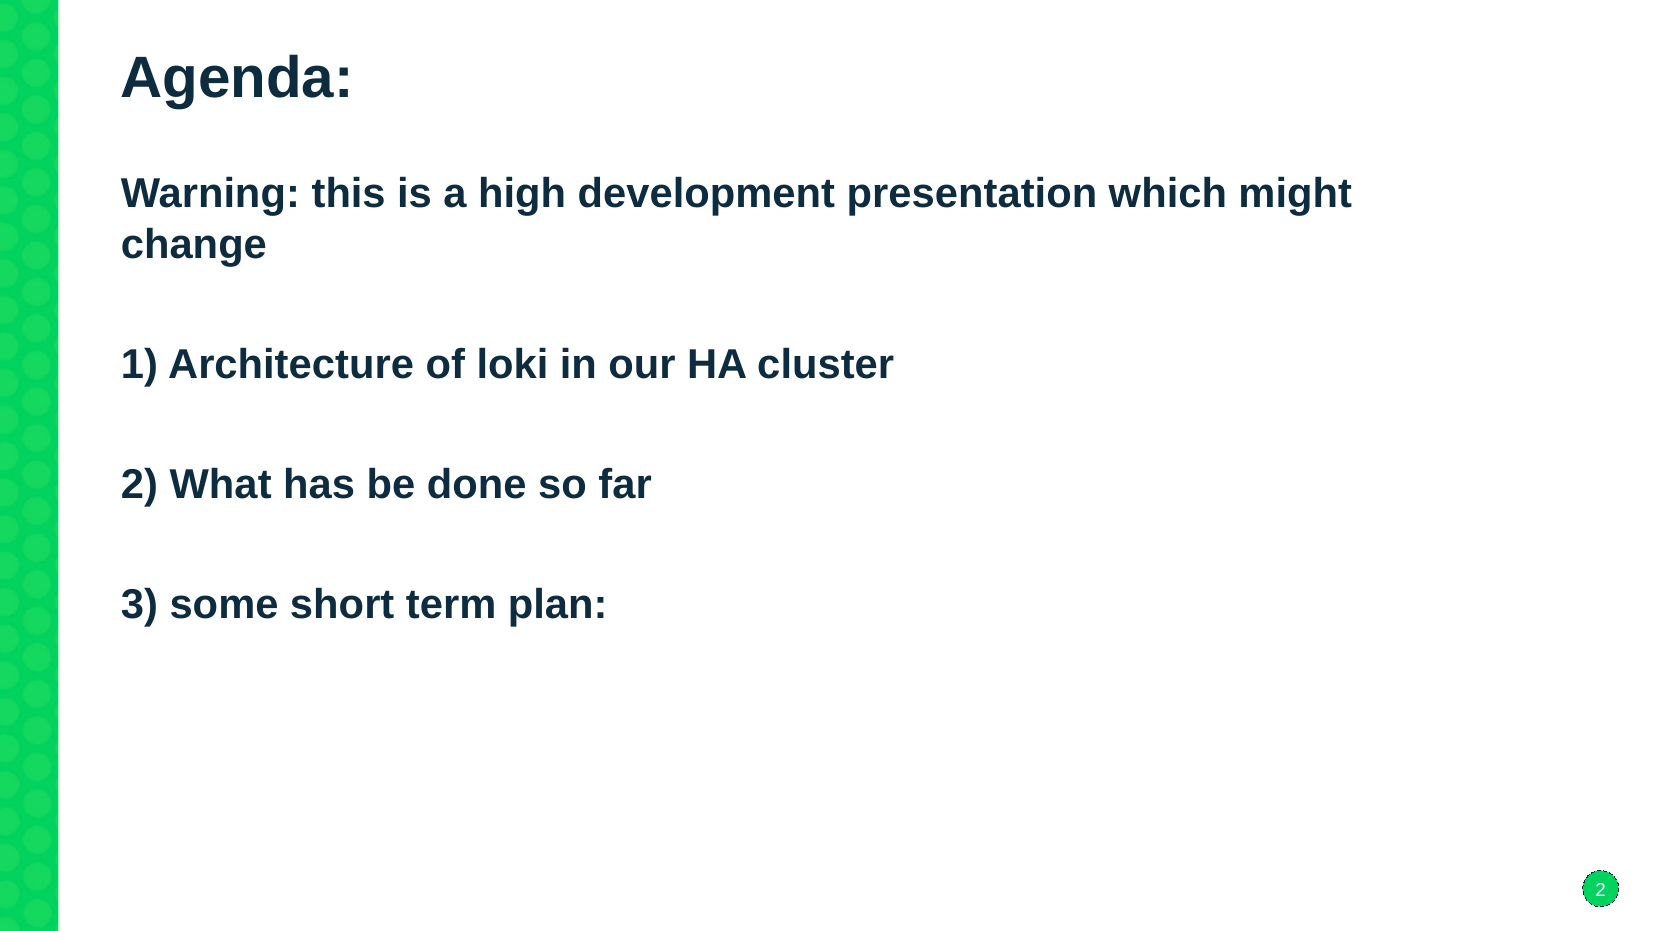

# Agenda:
Warning: this is a high development presentation which might change
1) Architecture of loki in our HA cluster
2) What has be done so far
3) some short term plan:
2